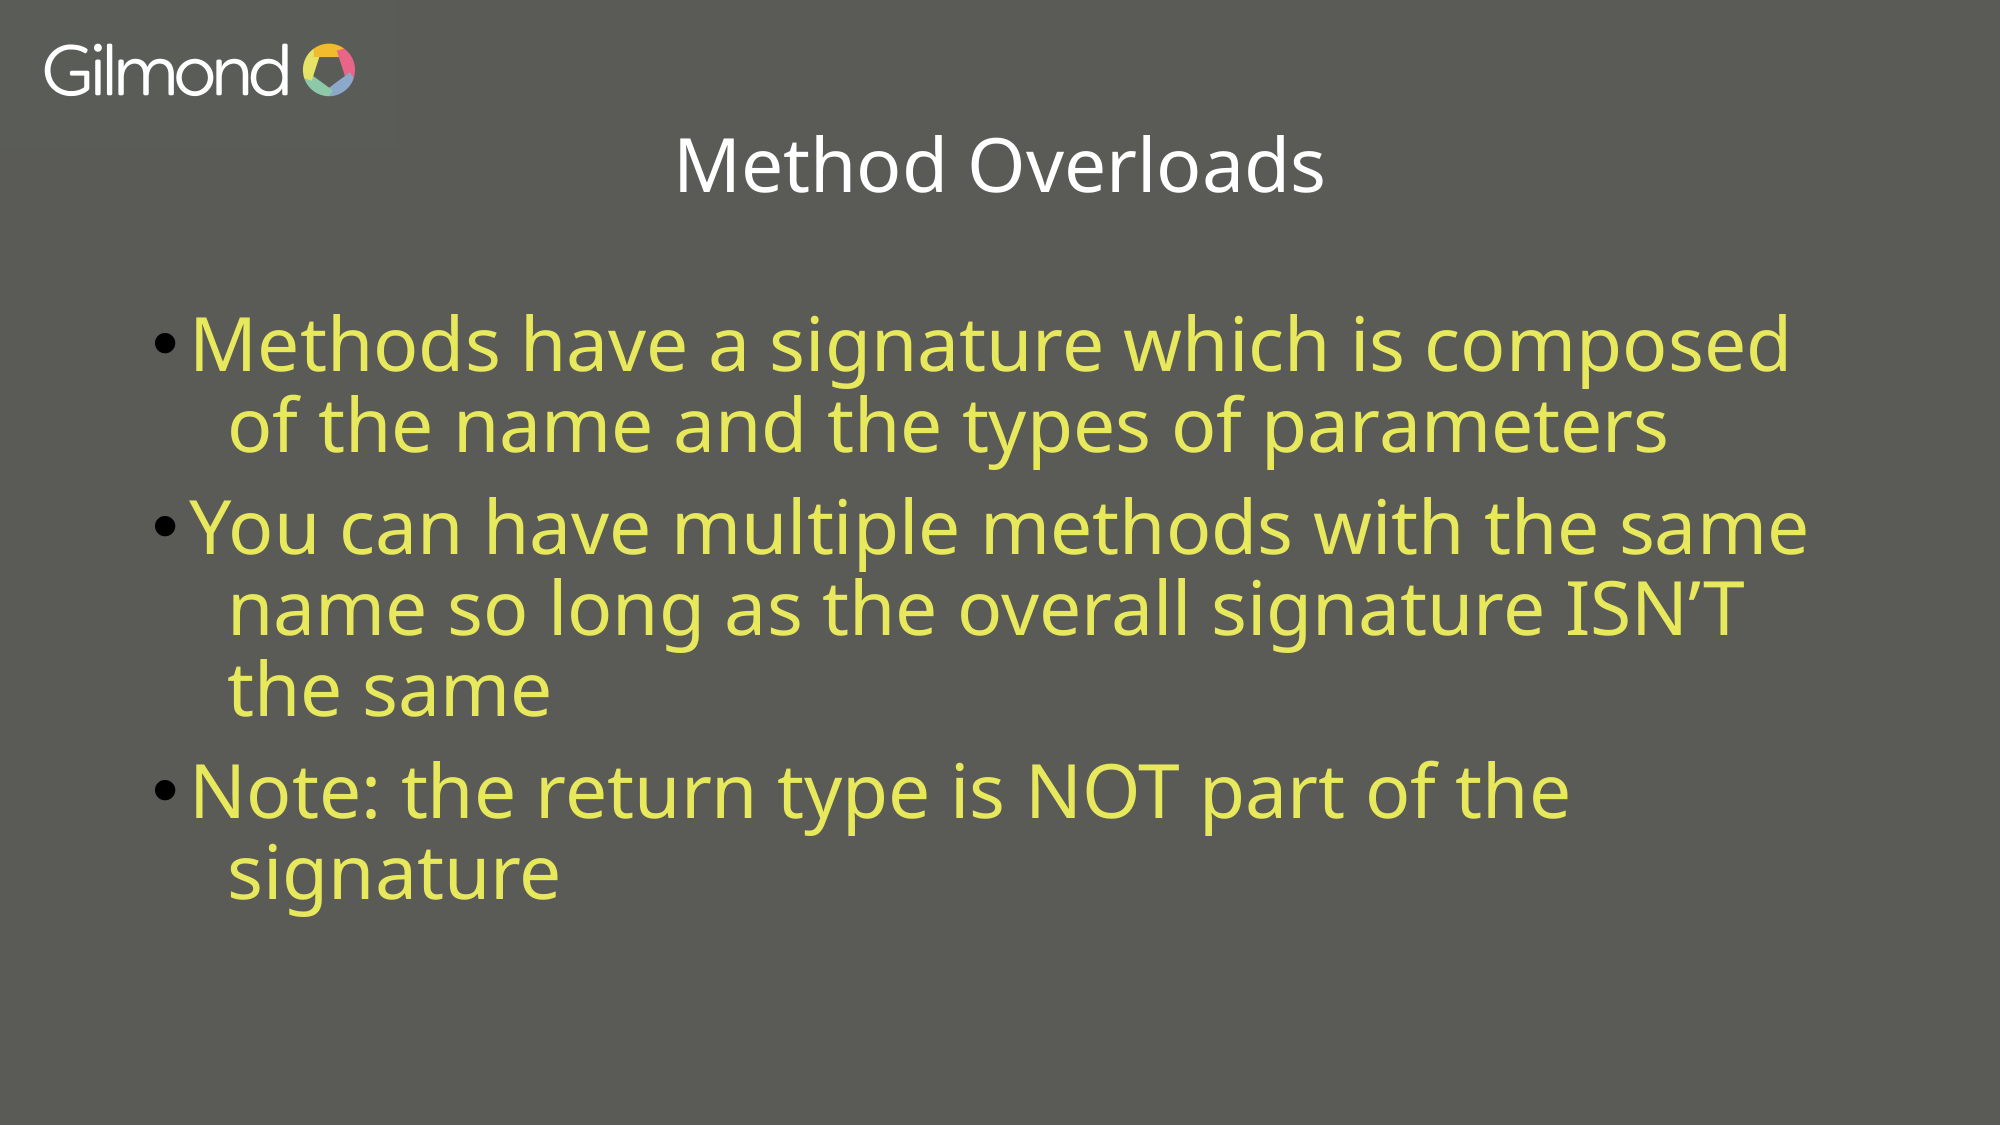

# Method Overloads
Methods have a signature which is composed of the name and the types of parameters
You can have multiple methods with the same name so long as the overall signature ISN’T the same
Note: the return type is NOT part of the signature